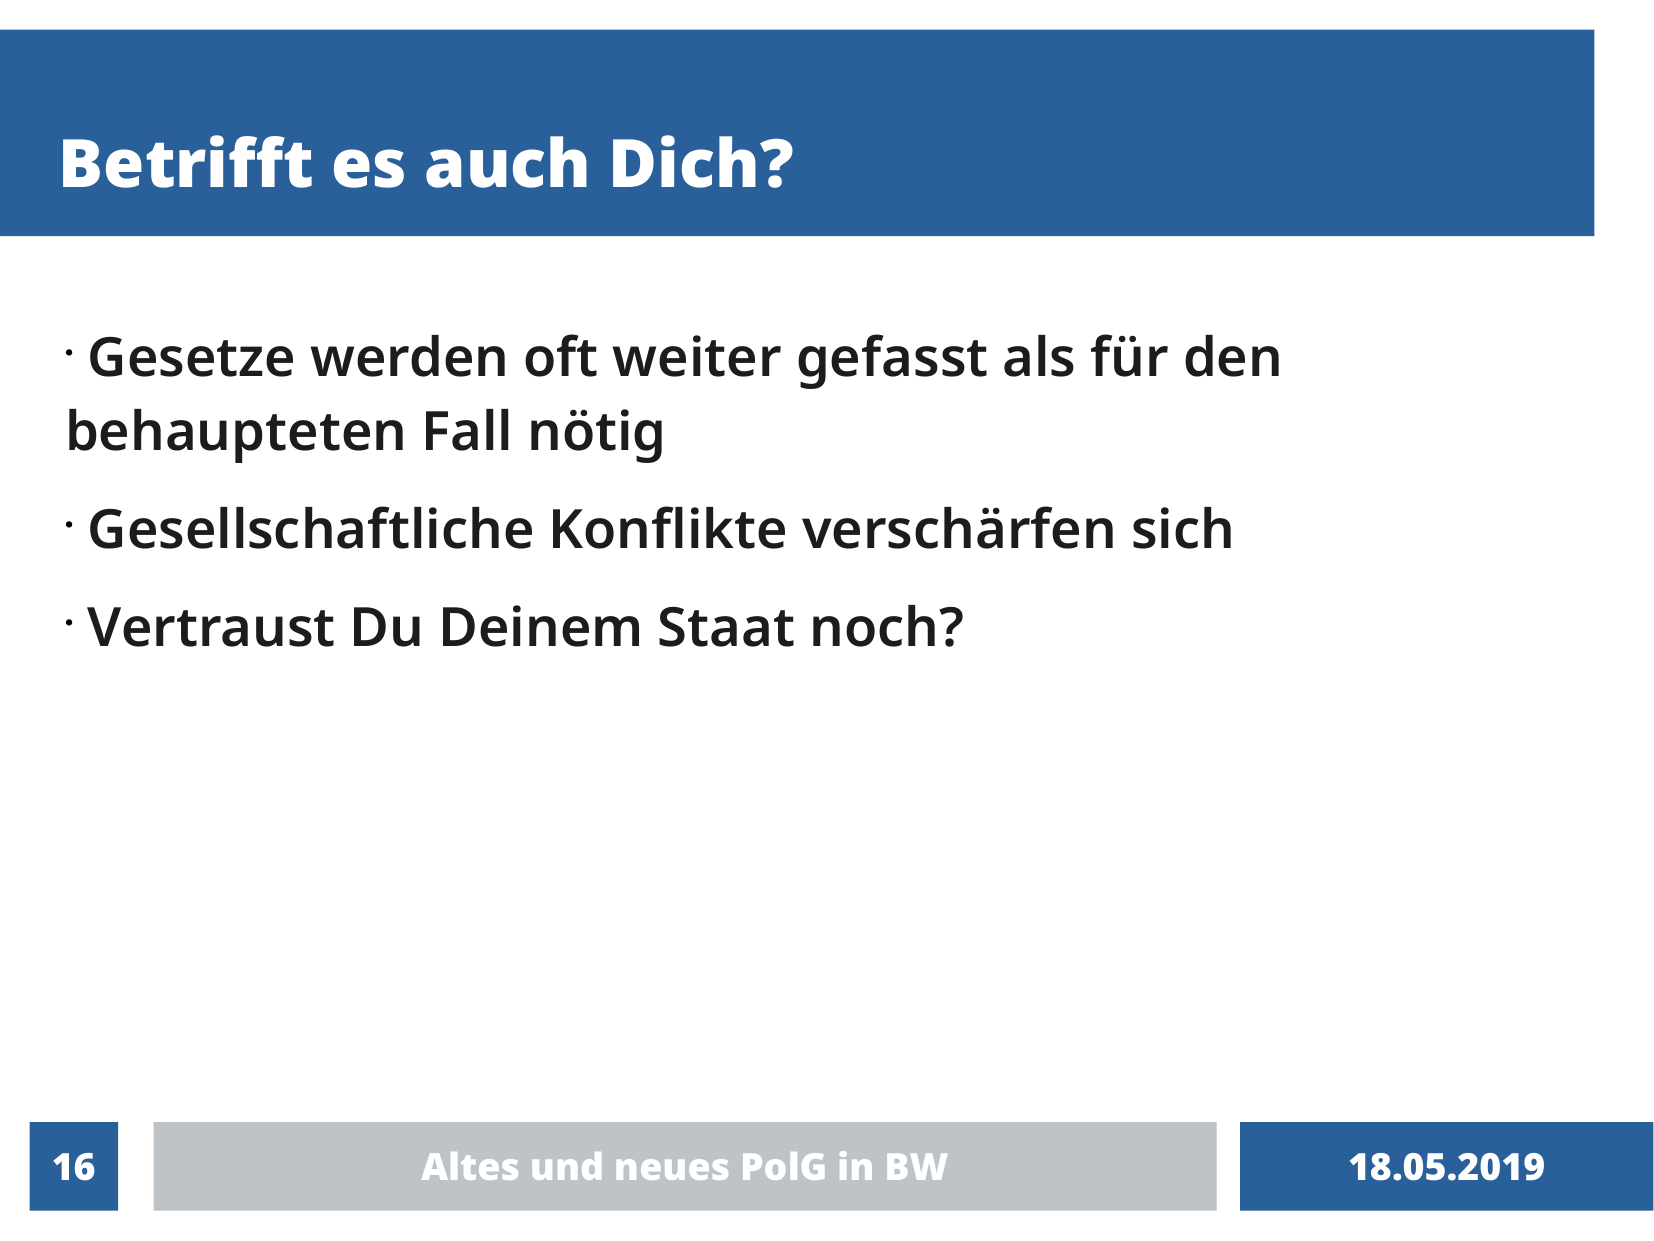

# Betrifft es auch Dich?
 Gesetze werden oft weiter gefasst als für den behaupteten Fall nötig
 Gesellschaftliche Konflikte verschärfen sich
 Vertraust Du Deinem Staat noch?
16